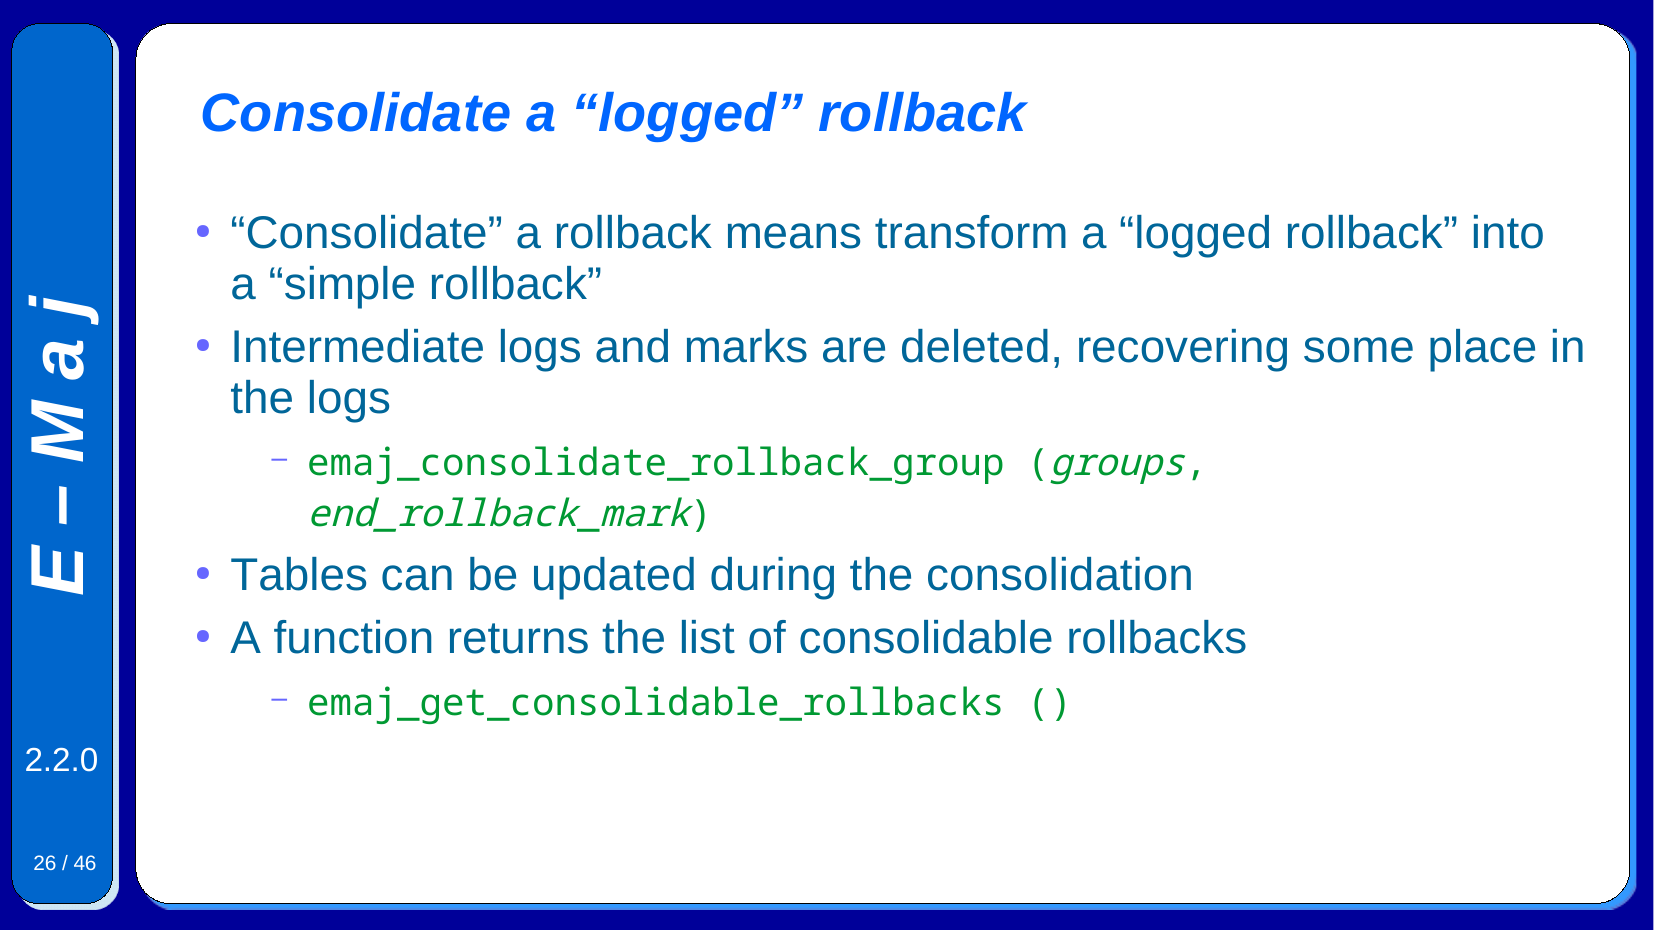

# Consolidate a “logged” rollback
“Consolidate” a rollback means transform a “logged rollback” into a “simple rollback”
Intermediate logs and marks are deleted, recovering some place in the logs
emaj_consolidate_rollback_group (groups, end_rollback_mark)
Tables can be updated during the consolidation
A function returns the list of consolidable rollbacks
emaj_get_consolidable_rollbacks ()